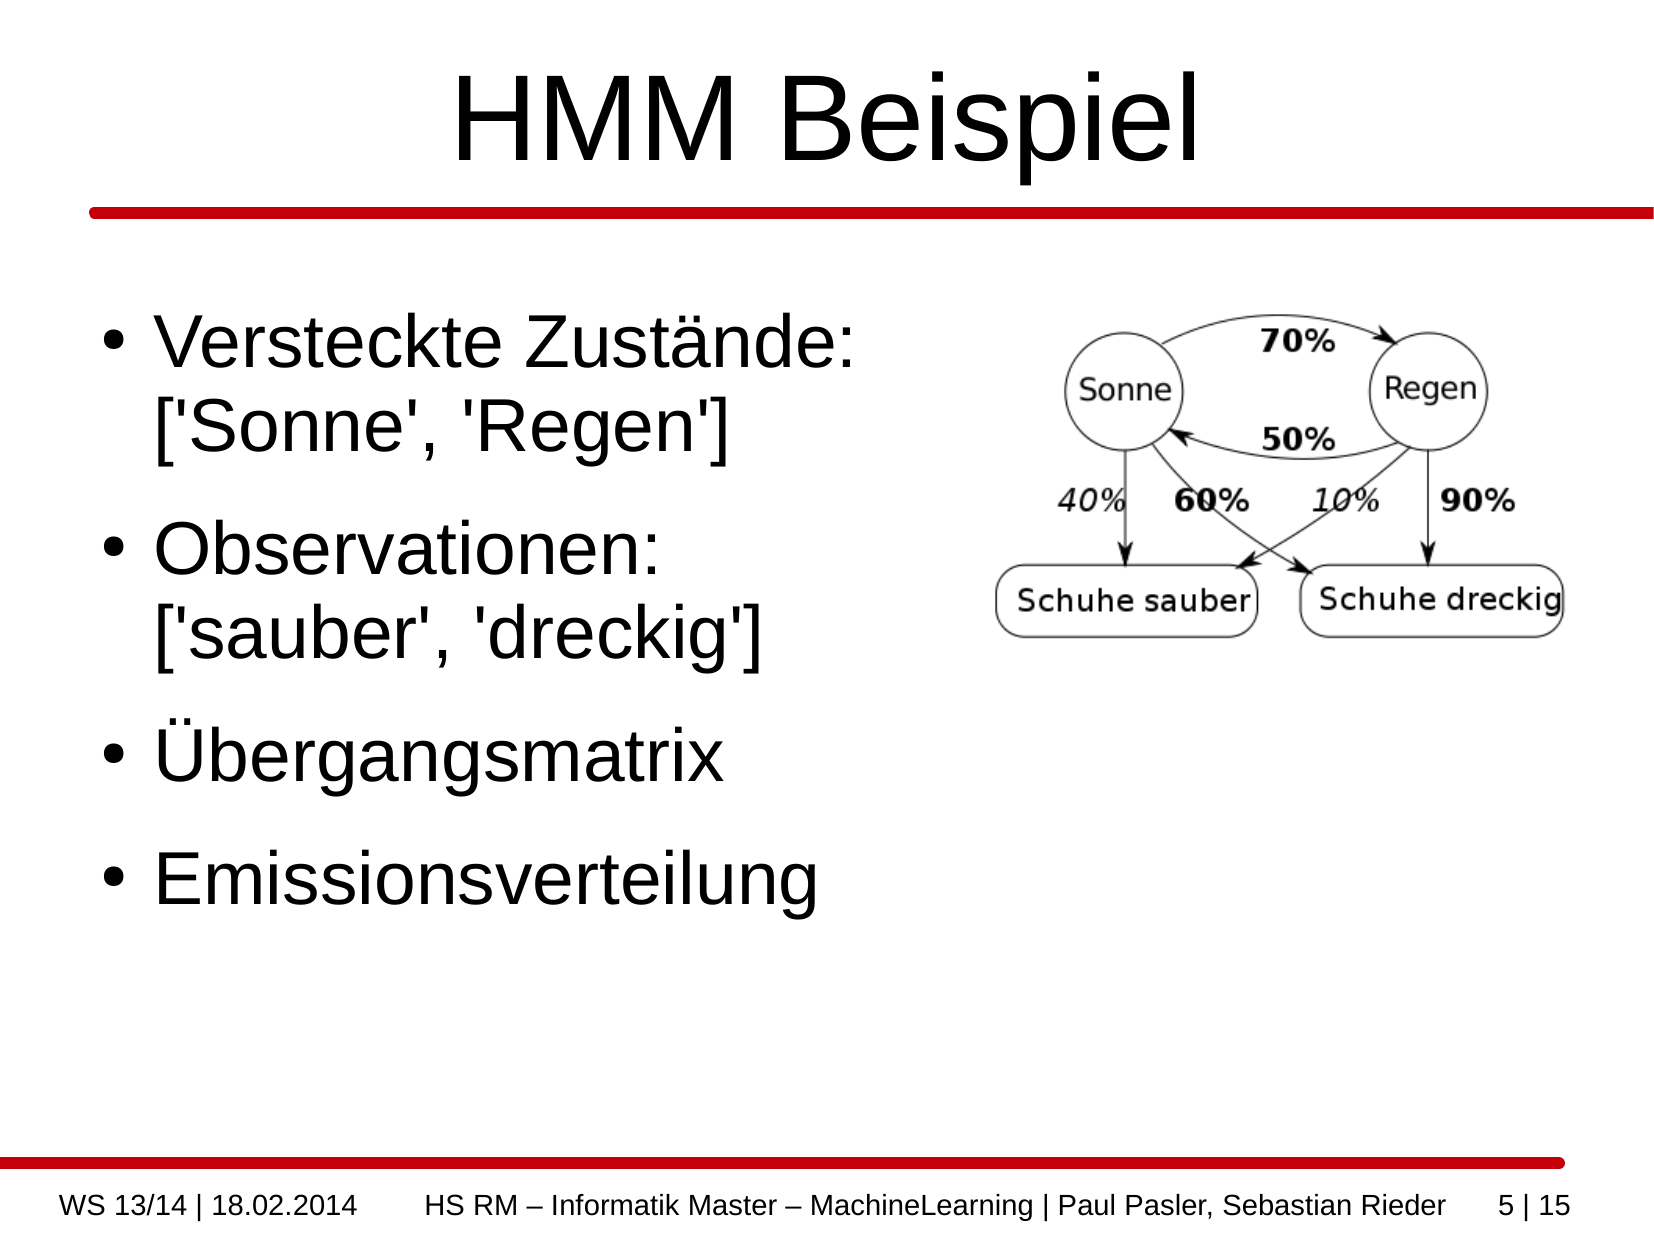

# HMM Beispiel
Versteckte Zustände:
['Sonne', 'Regen']
Observationen:
['sauber', 'dreckig']
Übergangsmatrix
Emissionsverteilung
18.02.2014
5